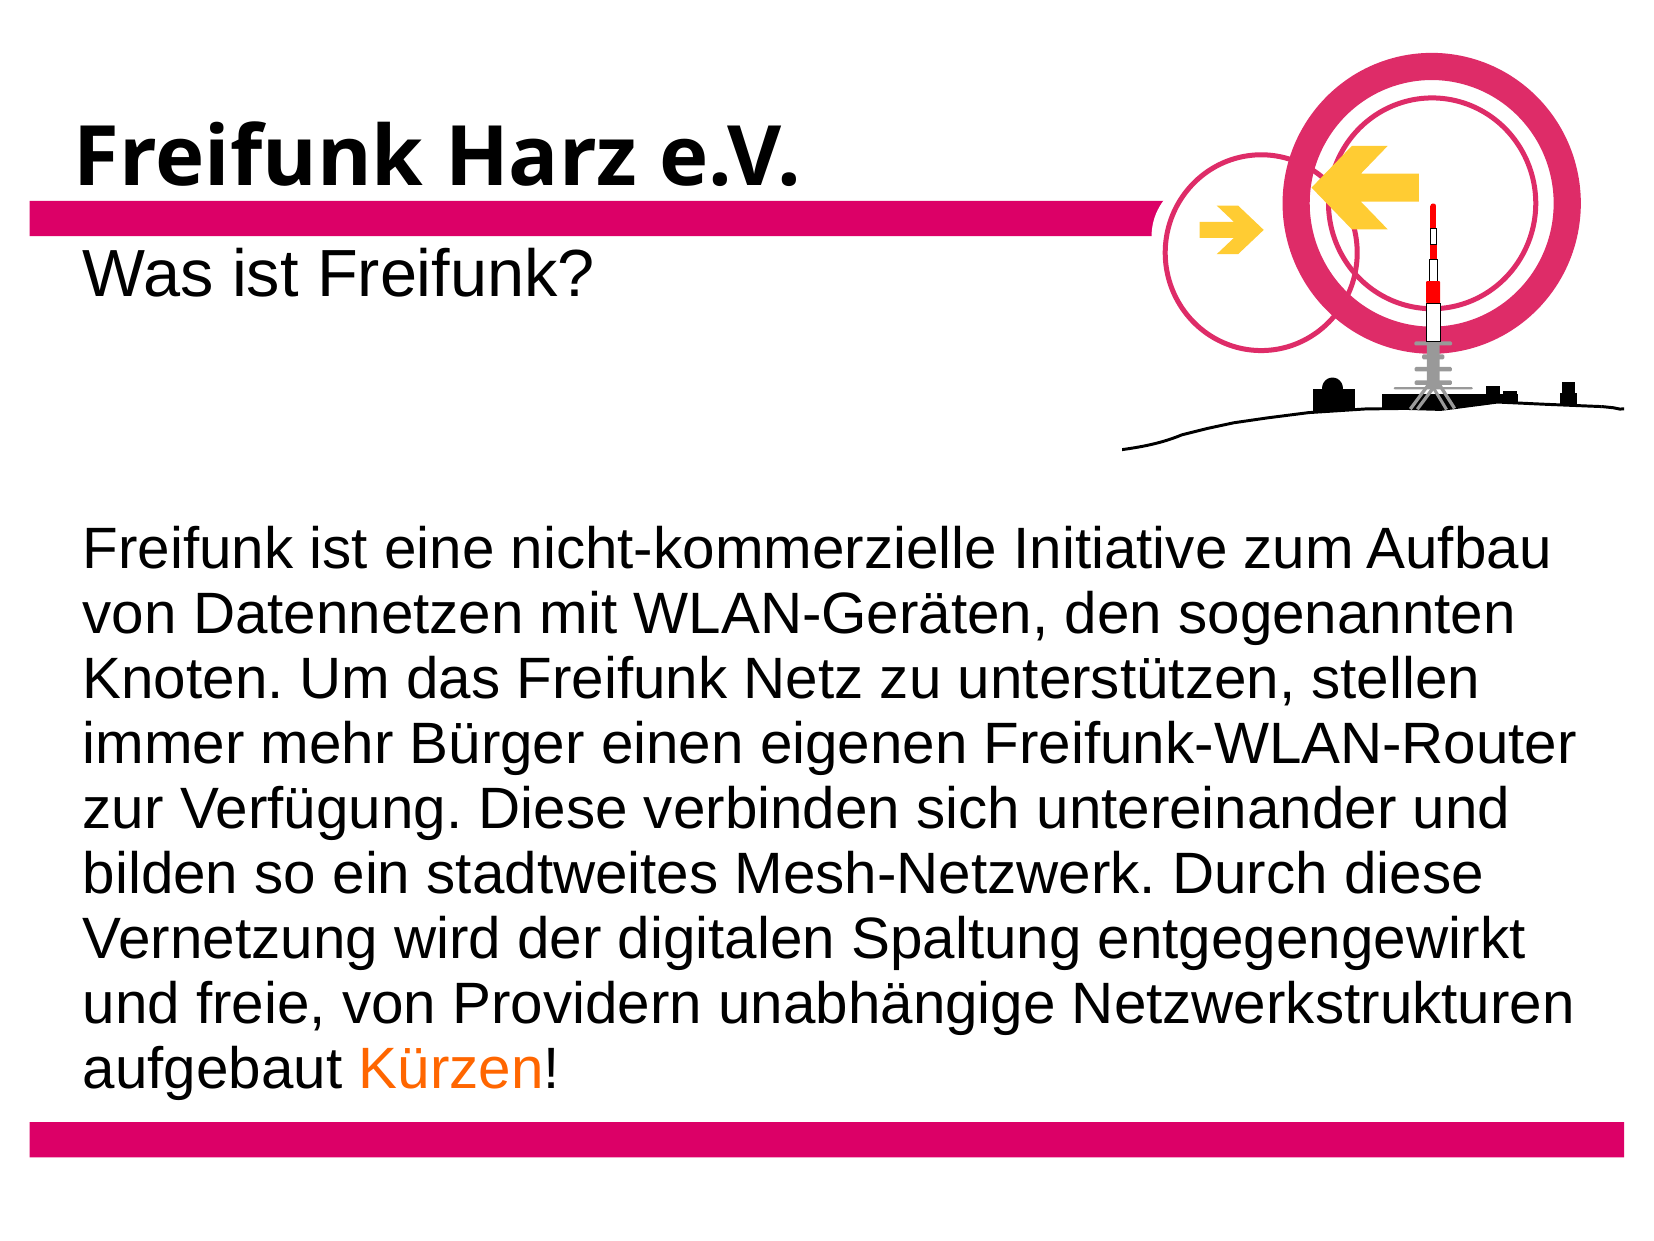

Was ist Freifunk?
Freifunk ist eine nicht-kommerzielle Initiative zum Aufbau von Datennetzen mit WLAN-Geräten, den sogenannten Knoten. Um das Freifunk Netz zu unterstützen, stellen immer mehr Bürger einen eigenen Freifunk-WLAN-Router zur Verfügung. Diese verbinden sich untereinander und bilden so ein stadtweites Mesh-Netzwerk. Durch diese Vernetzung wird der digitalen Spaltung entgegengewirkt und freie, von Providern unabhängige Netzwerkstrukturen aufgebaut Kürzen!